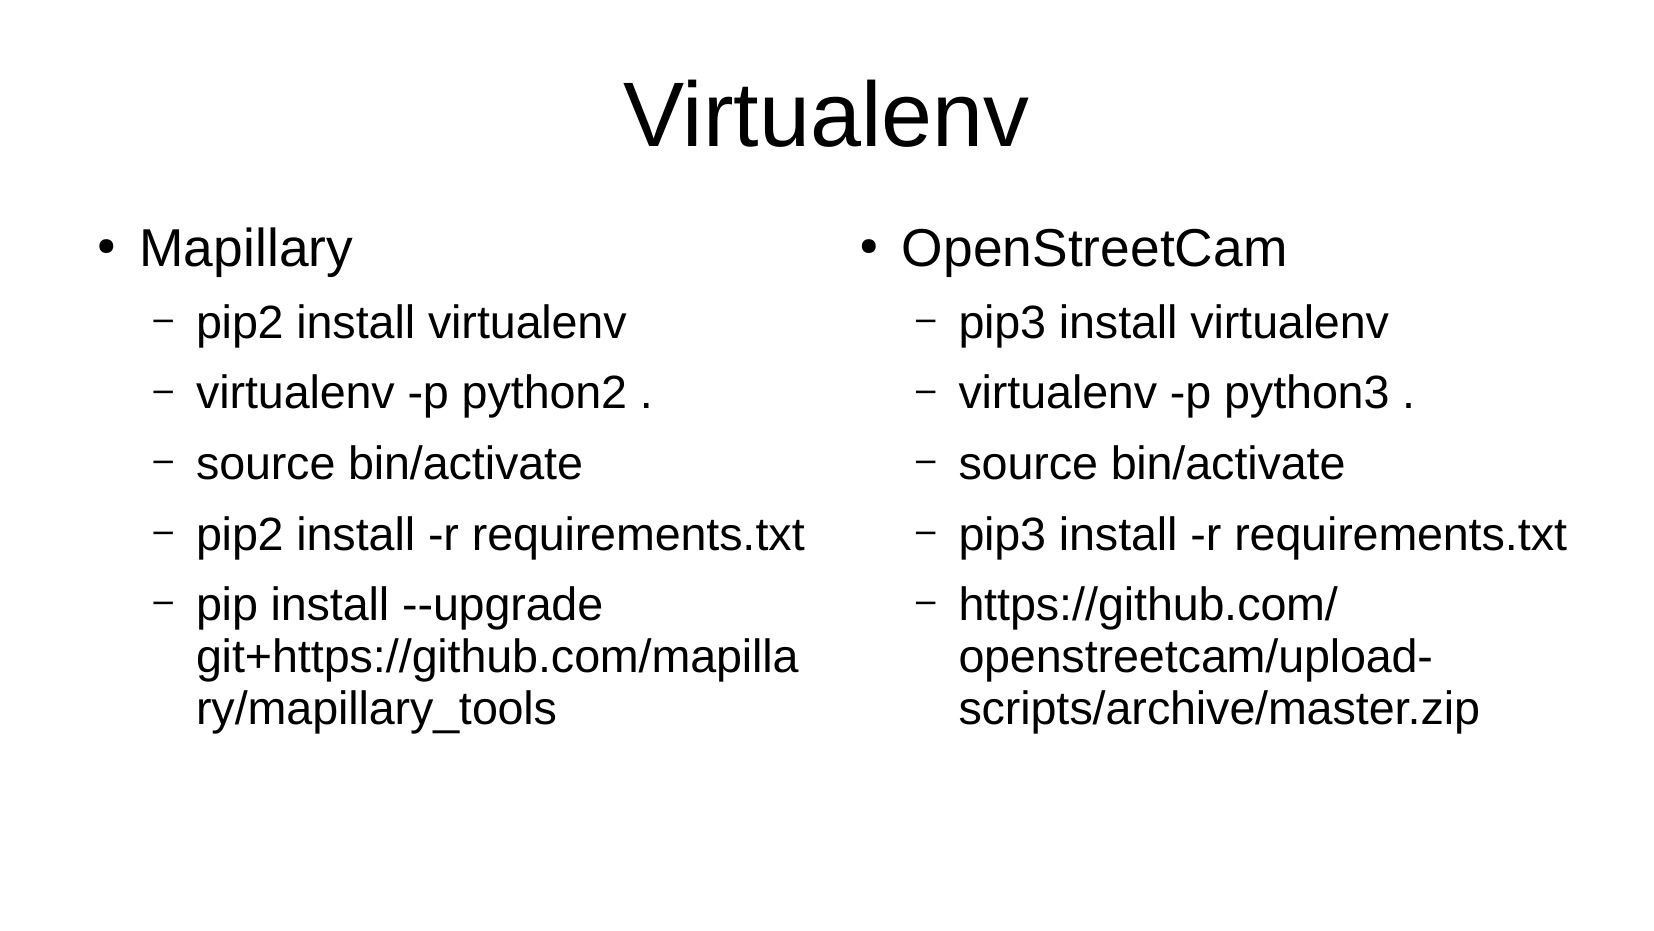

# Virtualenv
Mapillary
pip2 install virtualenv
virtualenv -p python2 .
source bin/activate
pip2 install -r requirements.txt
pip install --upgrade git+https://github.com/mapillary/mapillary_tools
OpenStreetCam
pip3 install virtualenv
virtualenv -p python3 .
source bin/activate
pip3 install -r requirements.txt
https://github.com/openstreetcam/upload-scripts/archive/master.zip